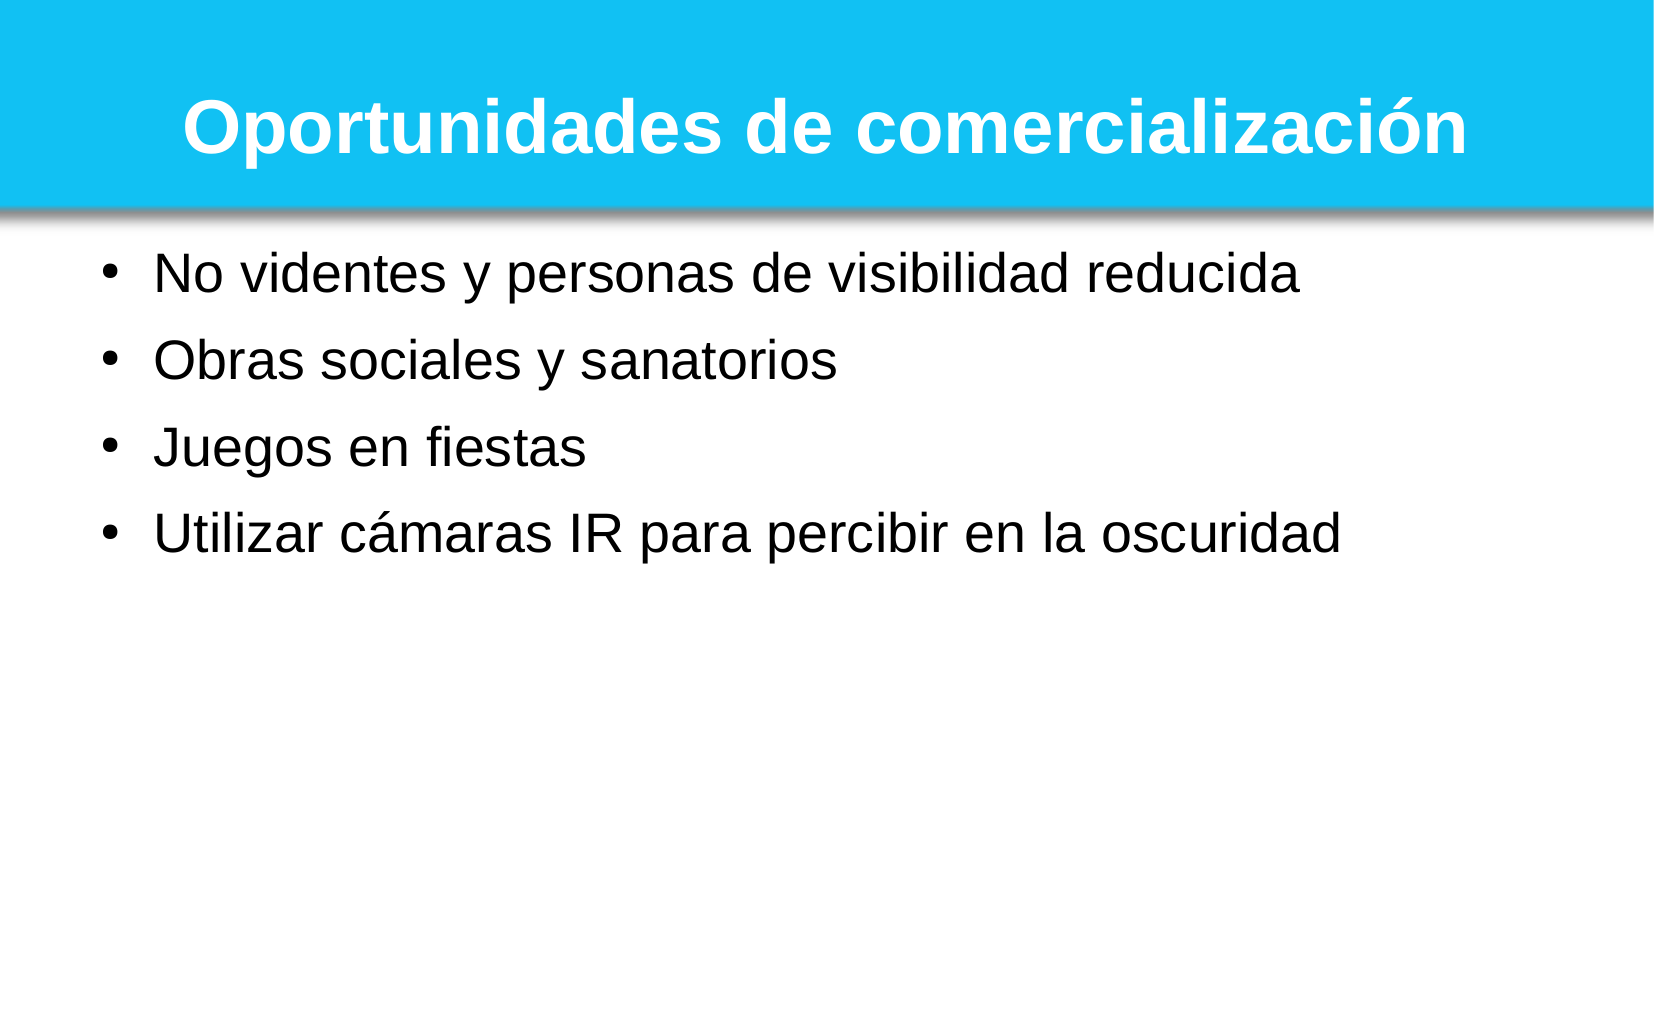

# Oportunidades de comercialización
No videntes y personas de visibilidad reducida
Obras sociales y sanatorios
Juegos en fiestas
Utilizar cámaras IR para percibir en la oscuridad